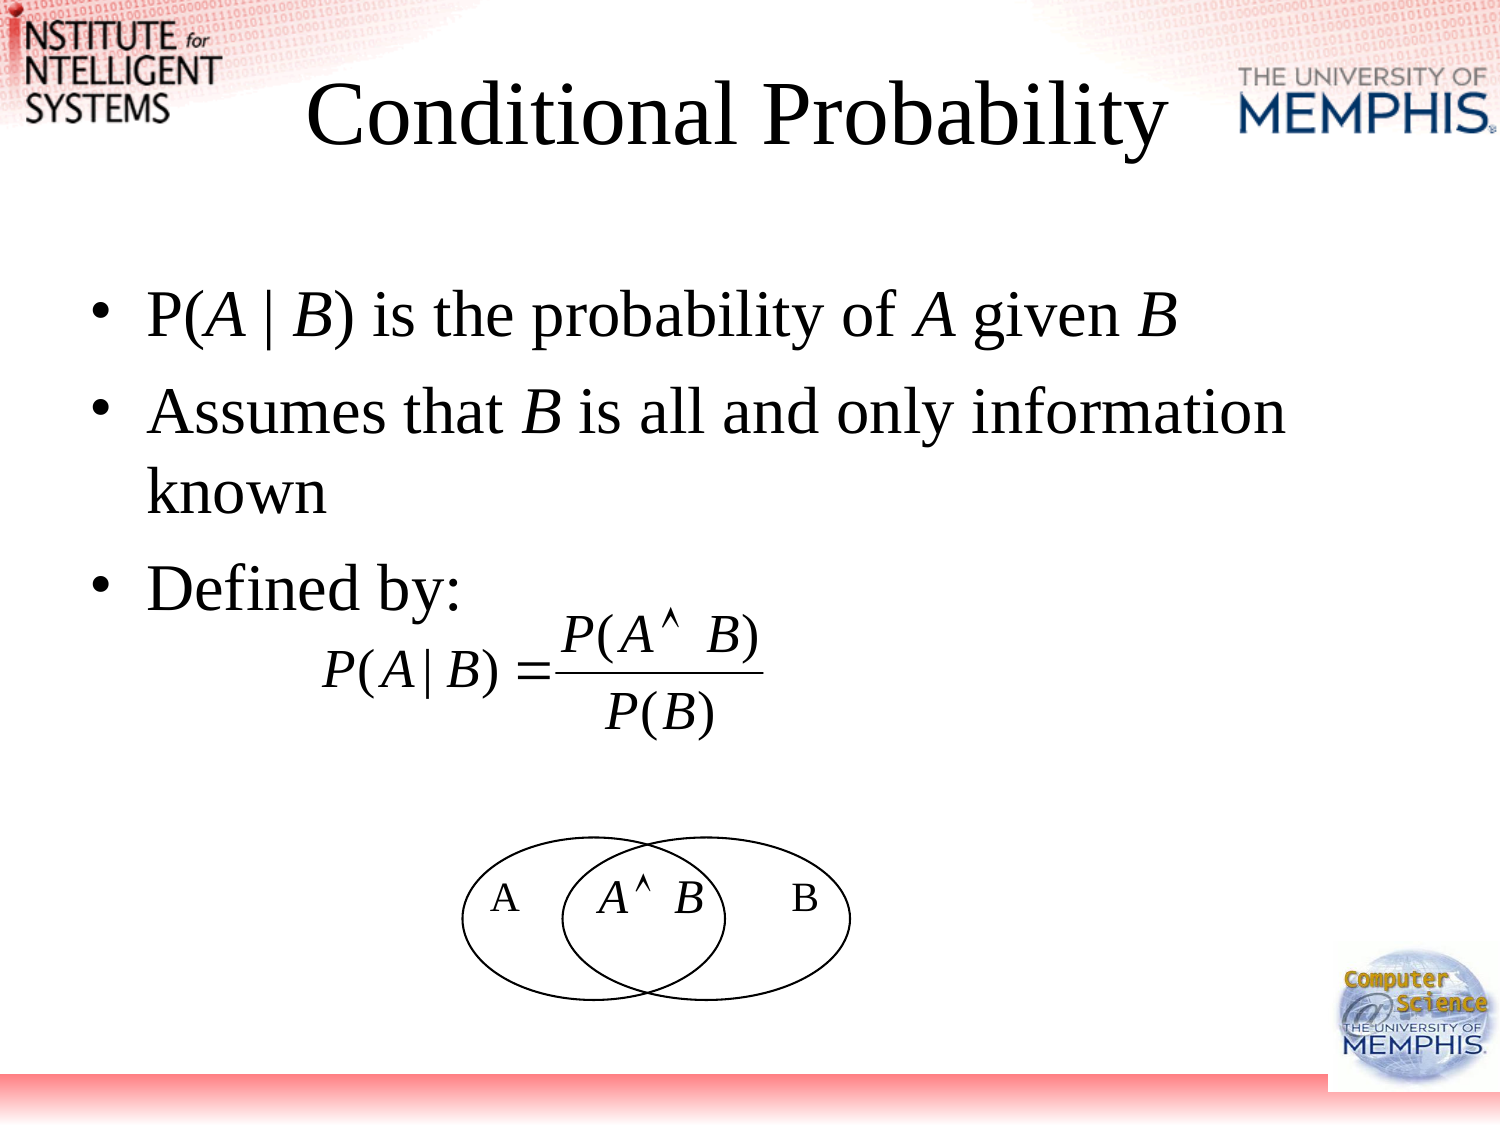

# Conditional Probability
P(A | B) is the probability of A given B
Assumes that B is all and only information known
Defined by:
B
A